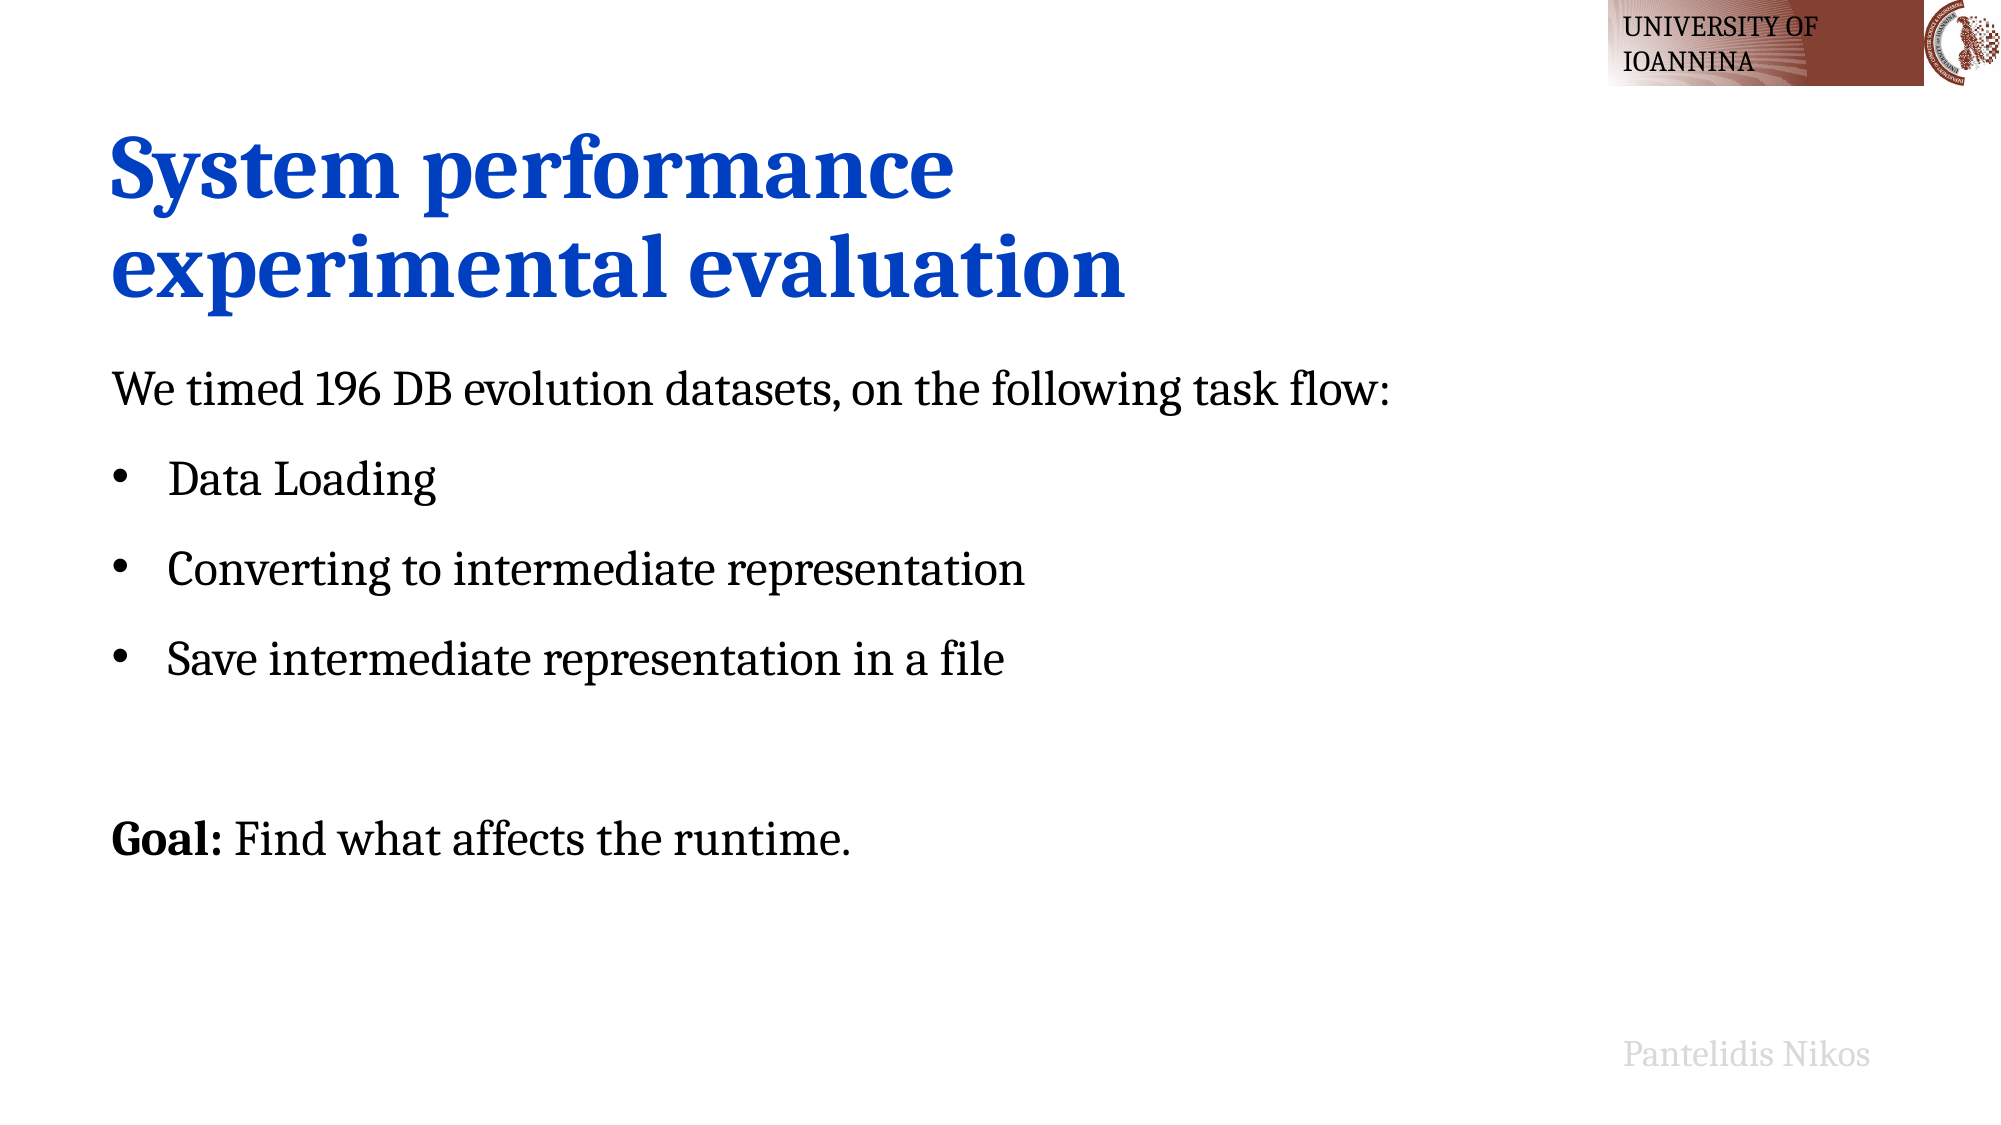

System performance experimental evaluation
We timed 196 DB evolution datasets, on the following task flow:
Data Loading
Converting to intermediate representation
Save intermediate representation in a file
Goal: Find what affects the runtime.